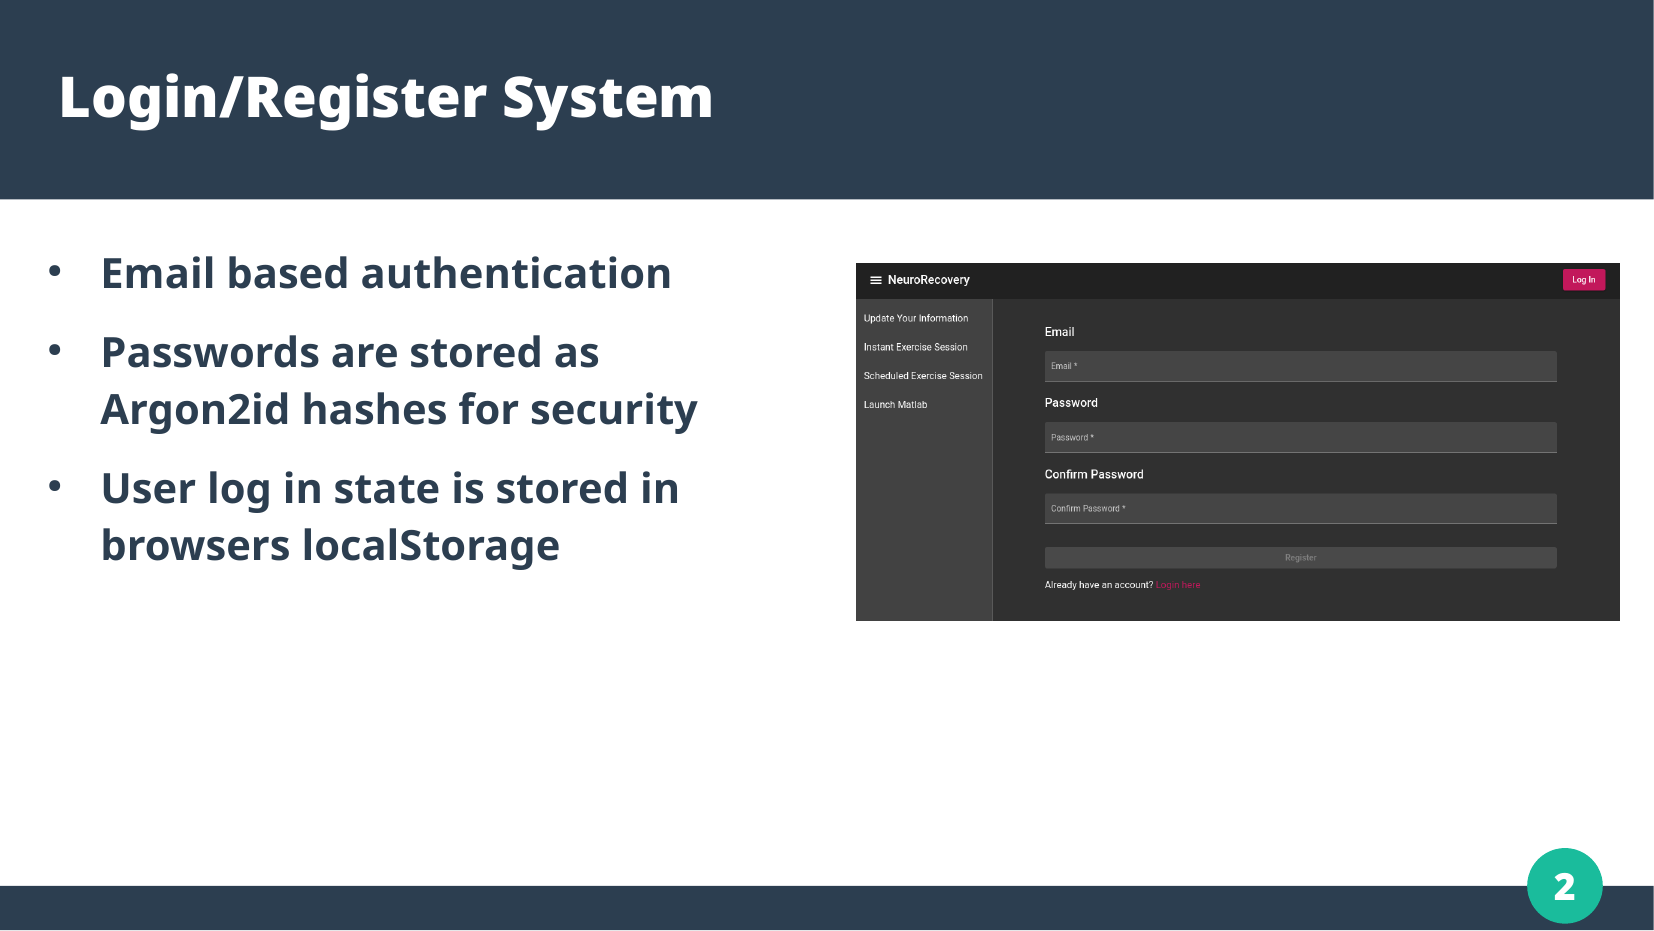

# Login/Register System
Email based authentication
Passwords are stored as Argon2id hashes for security
User log in state is stored in browsers localStorage